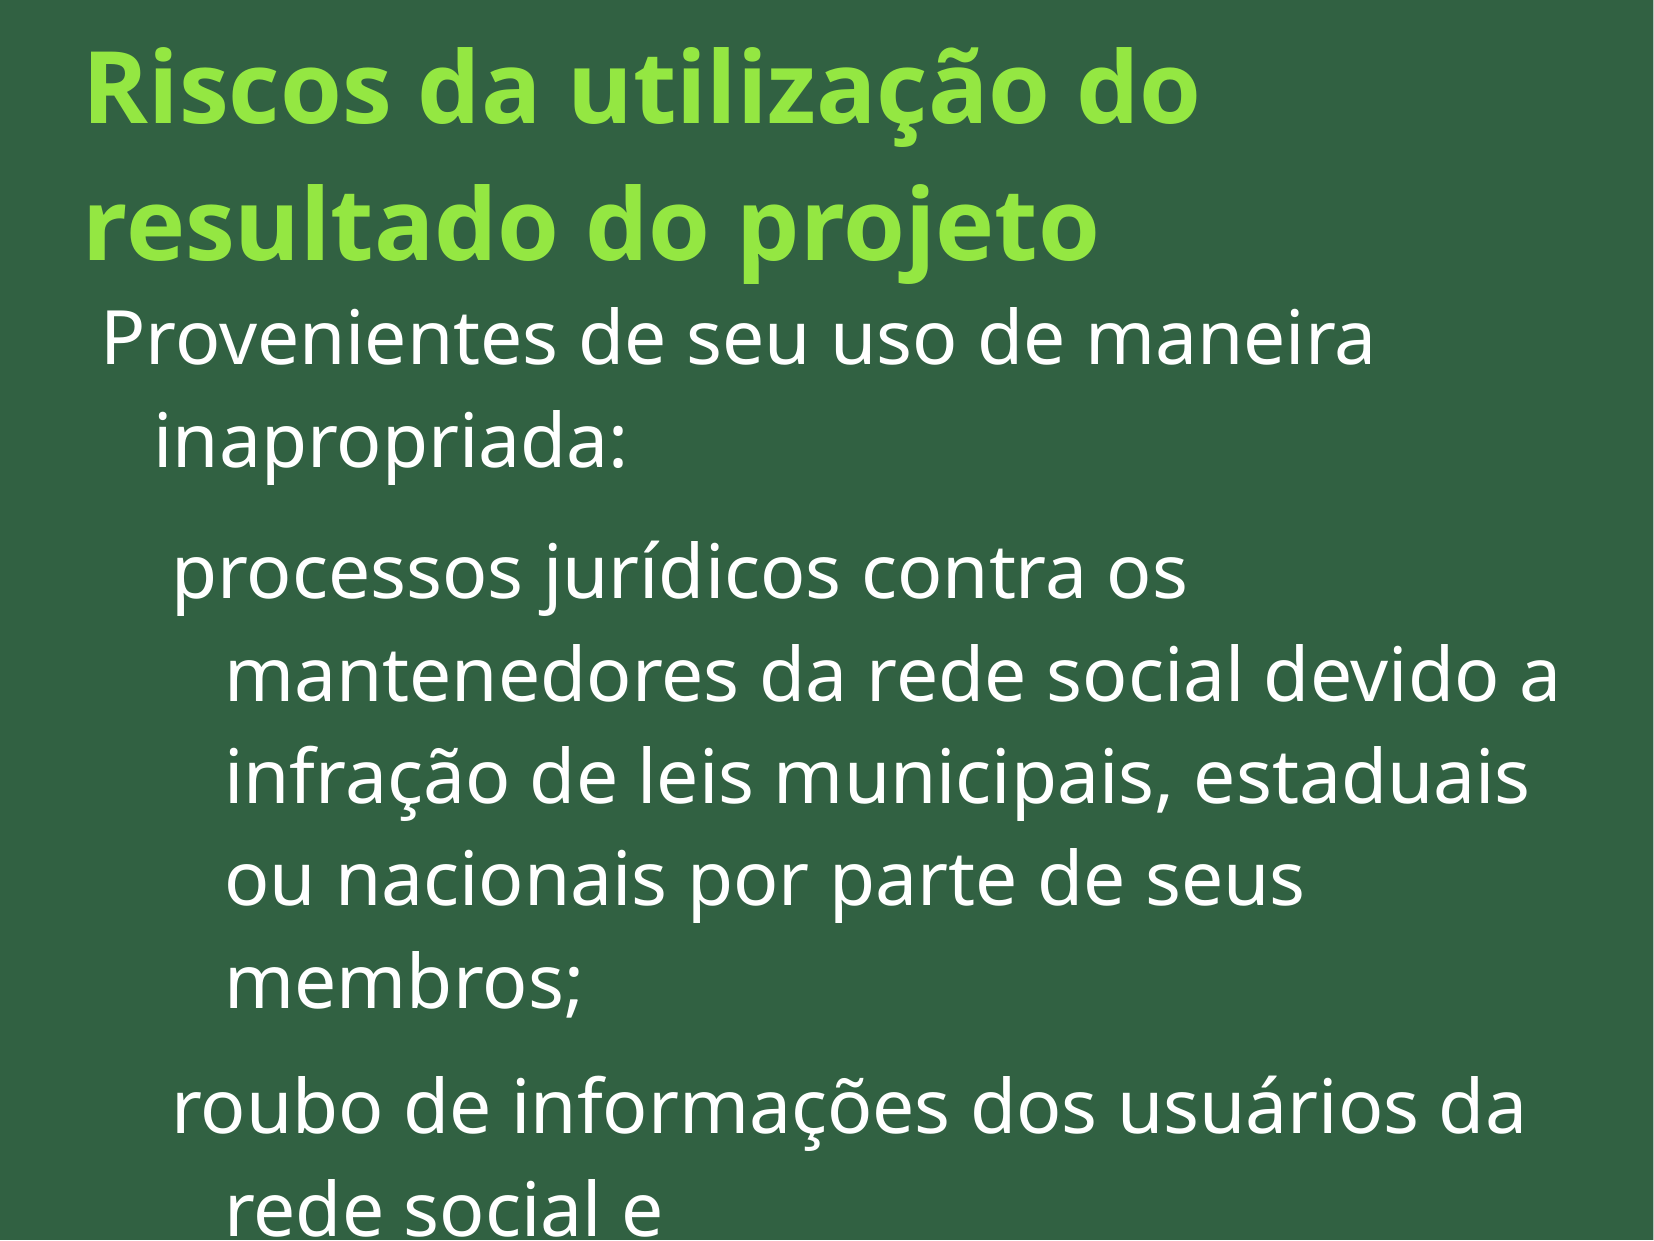

# Riscos da utilização do resultado do projeto
Provenientes de seu uso de maneira inapropriada:
processos jurídicos contra os mantenedores da rede social devido a infração de leis municipais, estaduais ou nacionais por parte de seus membros;
roubo de informações dos usuários da rede social e
perda de dados proveniente de falha no servidor ou por invasão de vírus.